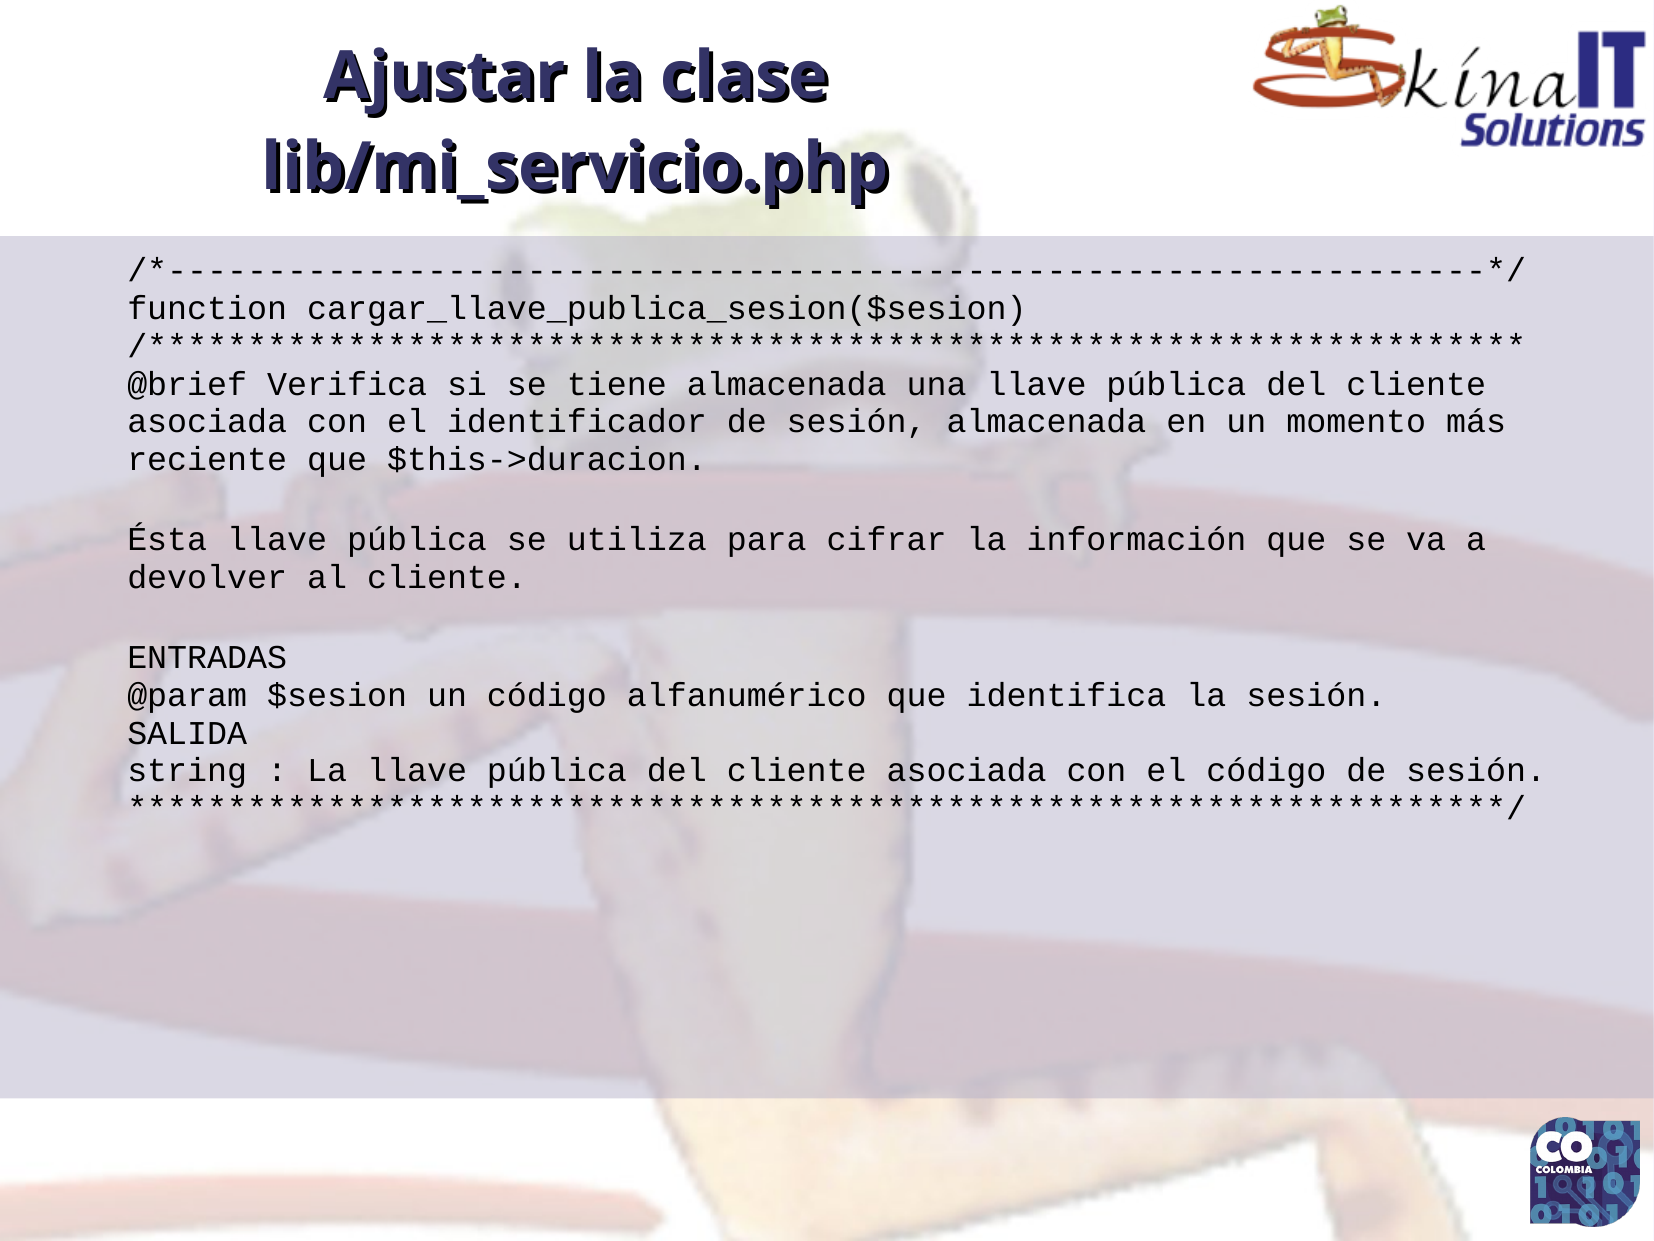

# Ajustar la clase lib/mi_servicio.php
 /*------------------------------------------------------------------*/
 function cargar_llave_publica_sesion($sesion)
 /*********************************************************************
 @brief Verifica si se tiene almacenada una llave pública del cliente
 asociada con el identificador de sesión, almacenada en un momento más
 reciente que $this->duracion.
 Ésta llave pública se utiliza para cifrar la información que se va a
 devolver al cliente.
 ENTRADAS
 @param $sesion un código alfanumérico que identifica la sesión.
 SALIDA
 string : La llave pública del cliente asociada con el código de sesión.
 *********************************************************************/